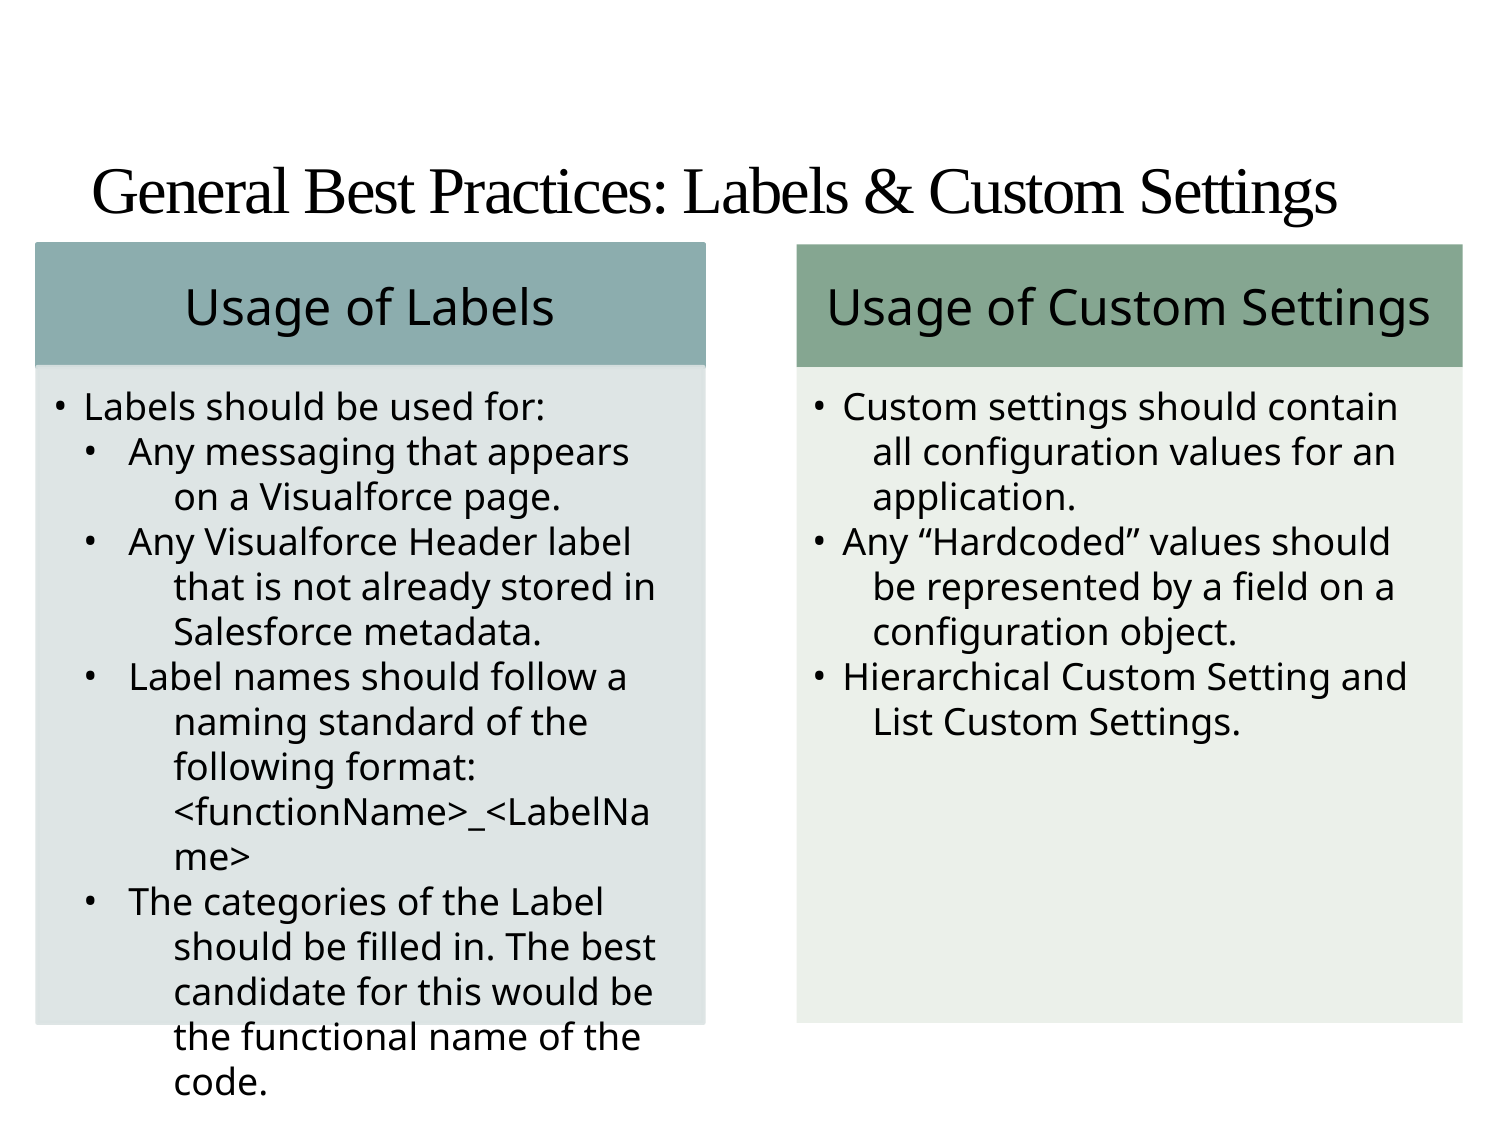

# General Best Practices: Labels & Custom Settings
Usage of Labels
Usage of Custom Settings
Labels should be used for:
Any messaging that appears on a Visualforce page.
Any Visualforce Header label that is not already stored in Salesforce metadata.
Label names should follow a naming standard of the following format: <functionName>_<LabelName>
The categories of the Label should be filled in. The best candidate for this would be the functional name of the code.
Custom settings should contain all configuration values for an application.
Any “Hardcoded” values should be represented by a field on a configuration object.
Hierarchical Custom Setting and List Custom Settings.